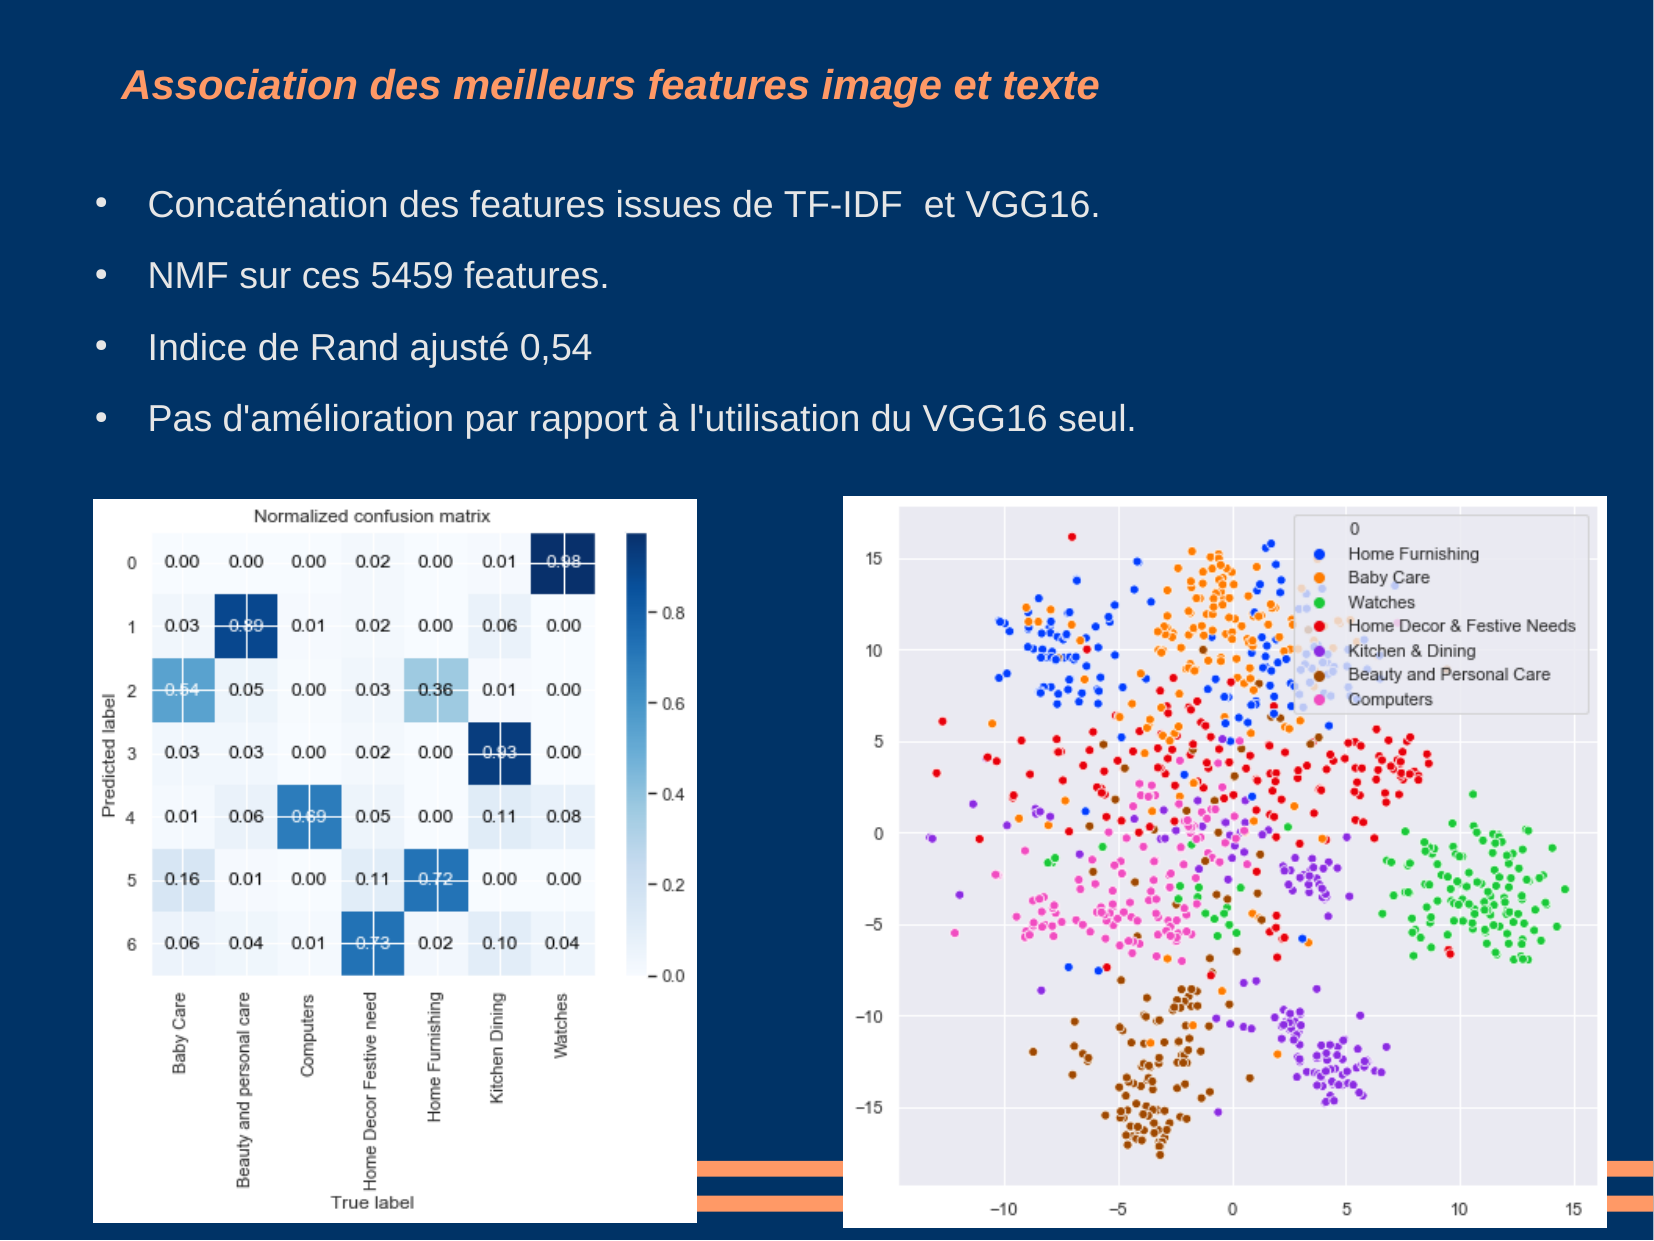

# Association des meilleurs features image et texte
Concaténation des features issues de TF-IDF et VGG16.
NMF sur ces 5459 features.
Indice de Rand ajusté 0,54
Pas d'amélioration par rapport à l'utilisation du VGG16 seul.